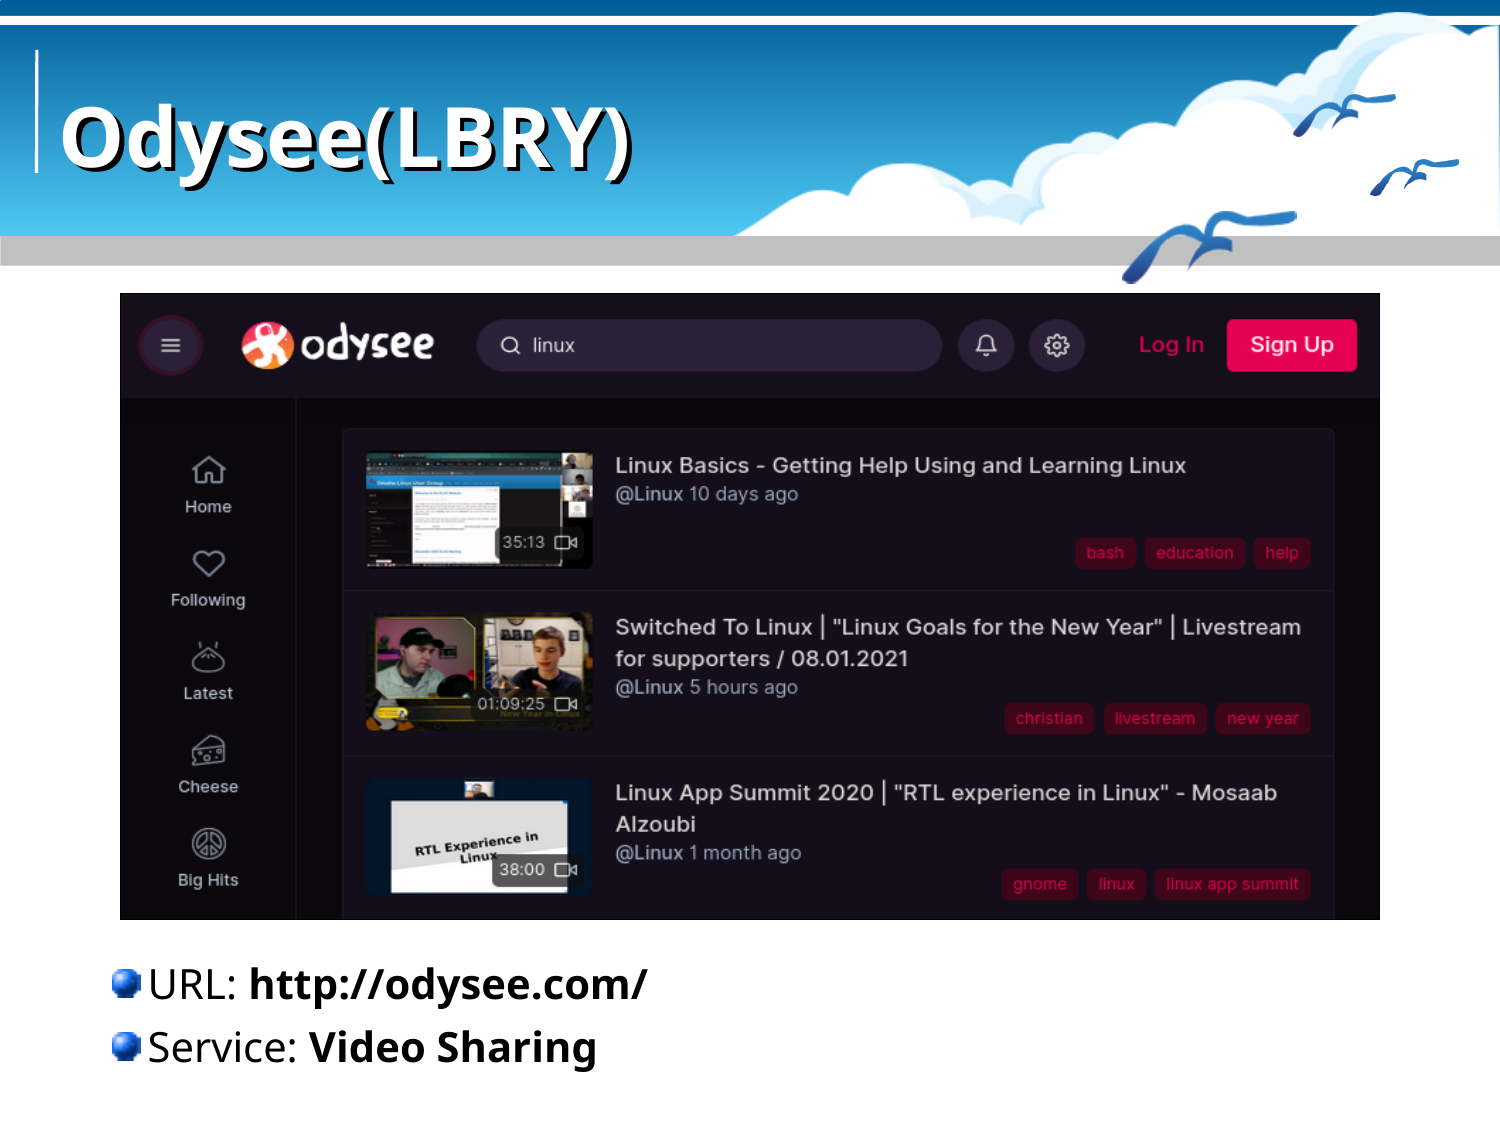

# Odysee(LBRY)
URL: http://odysee.com/
Service: Video Sharing